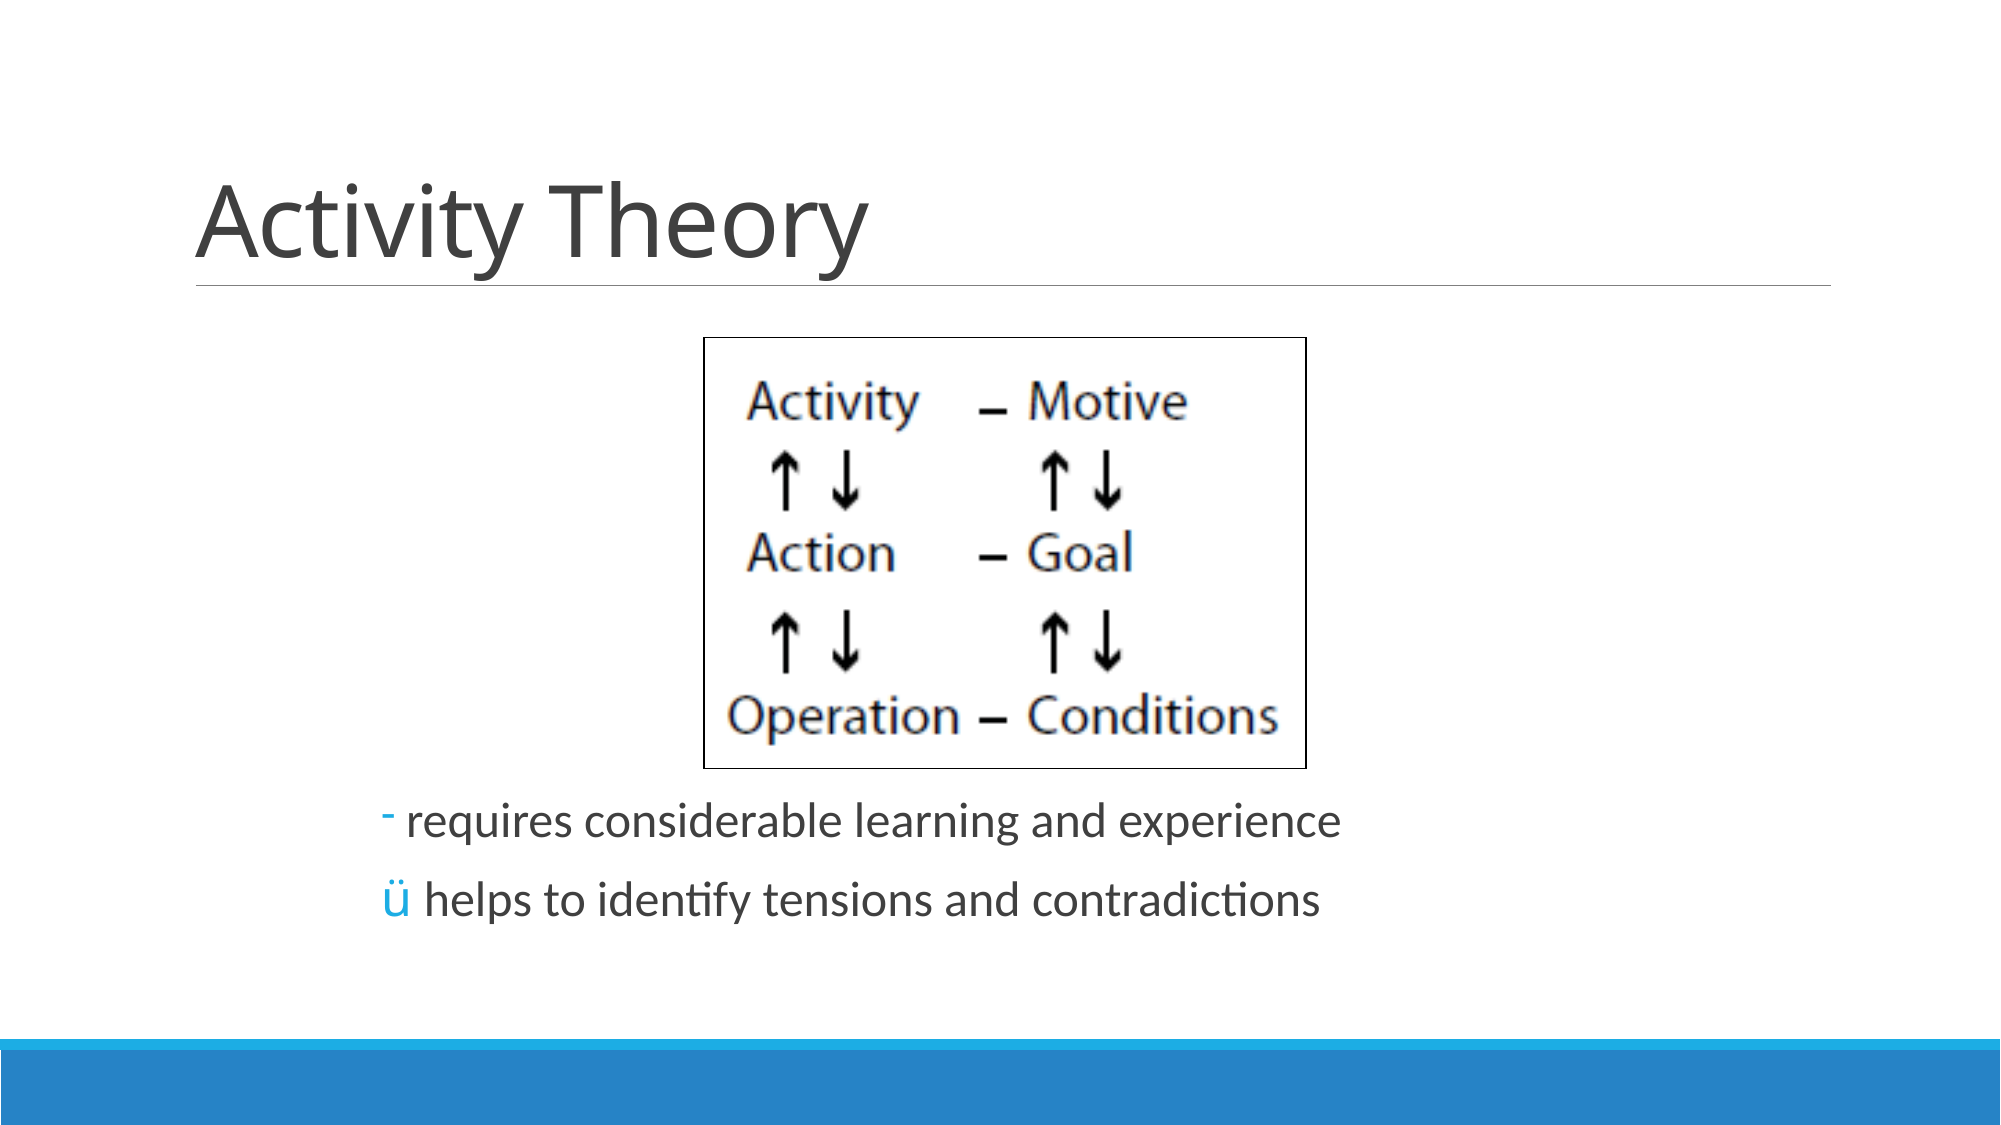

# Activity Theory
 requires considerable learning and experience
 helps to identify tensions and contradictions